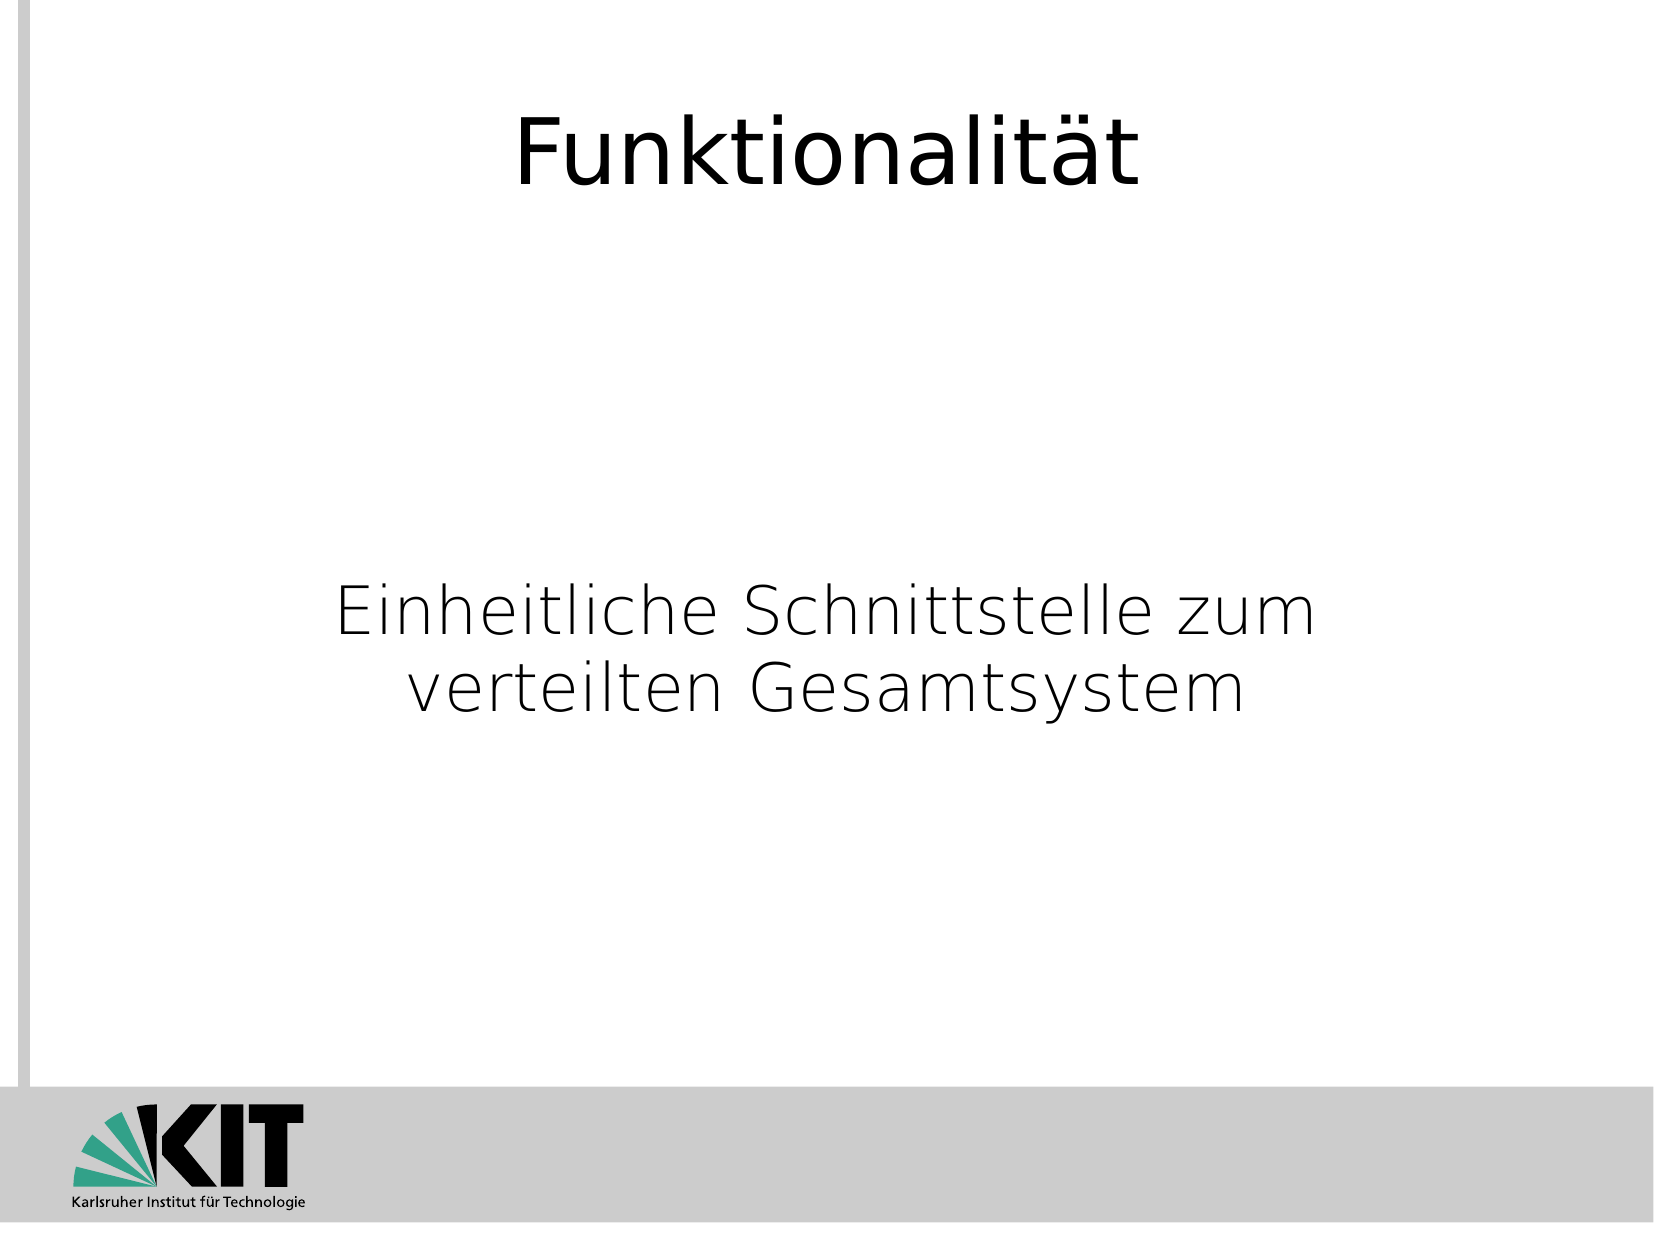

# Funktionalität
Einheitliche Schnittstelle zum
verteilten Gesamtsystem